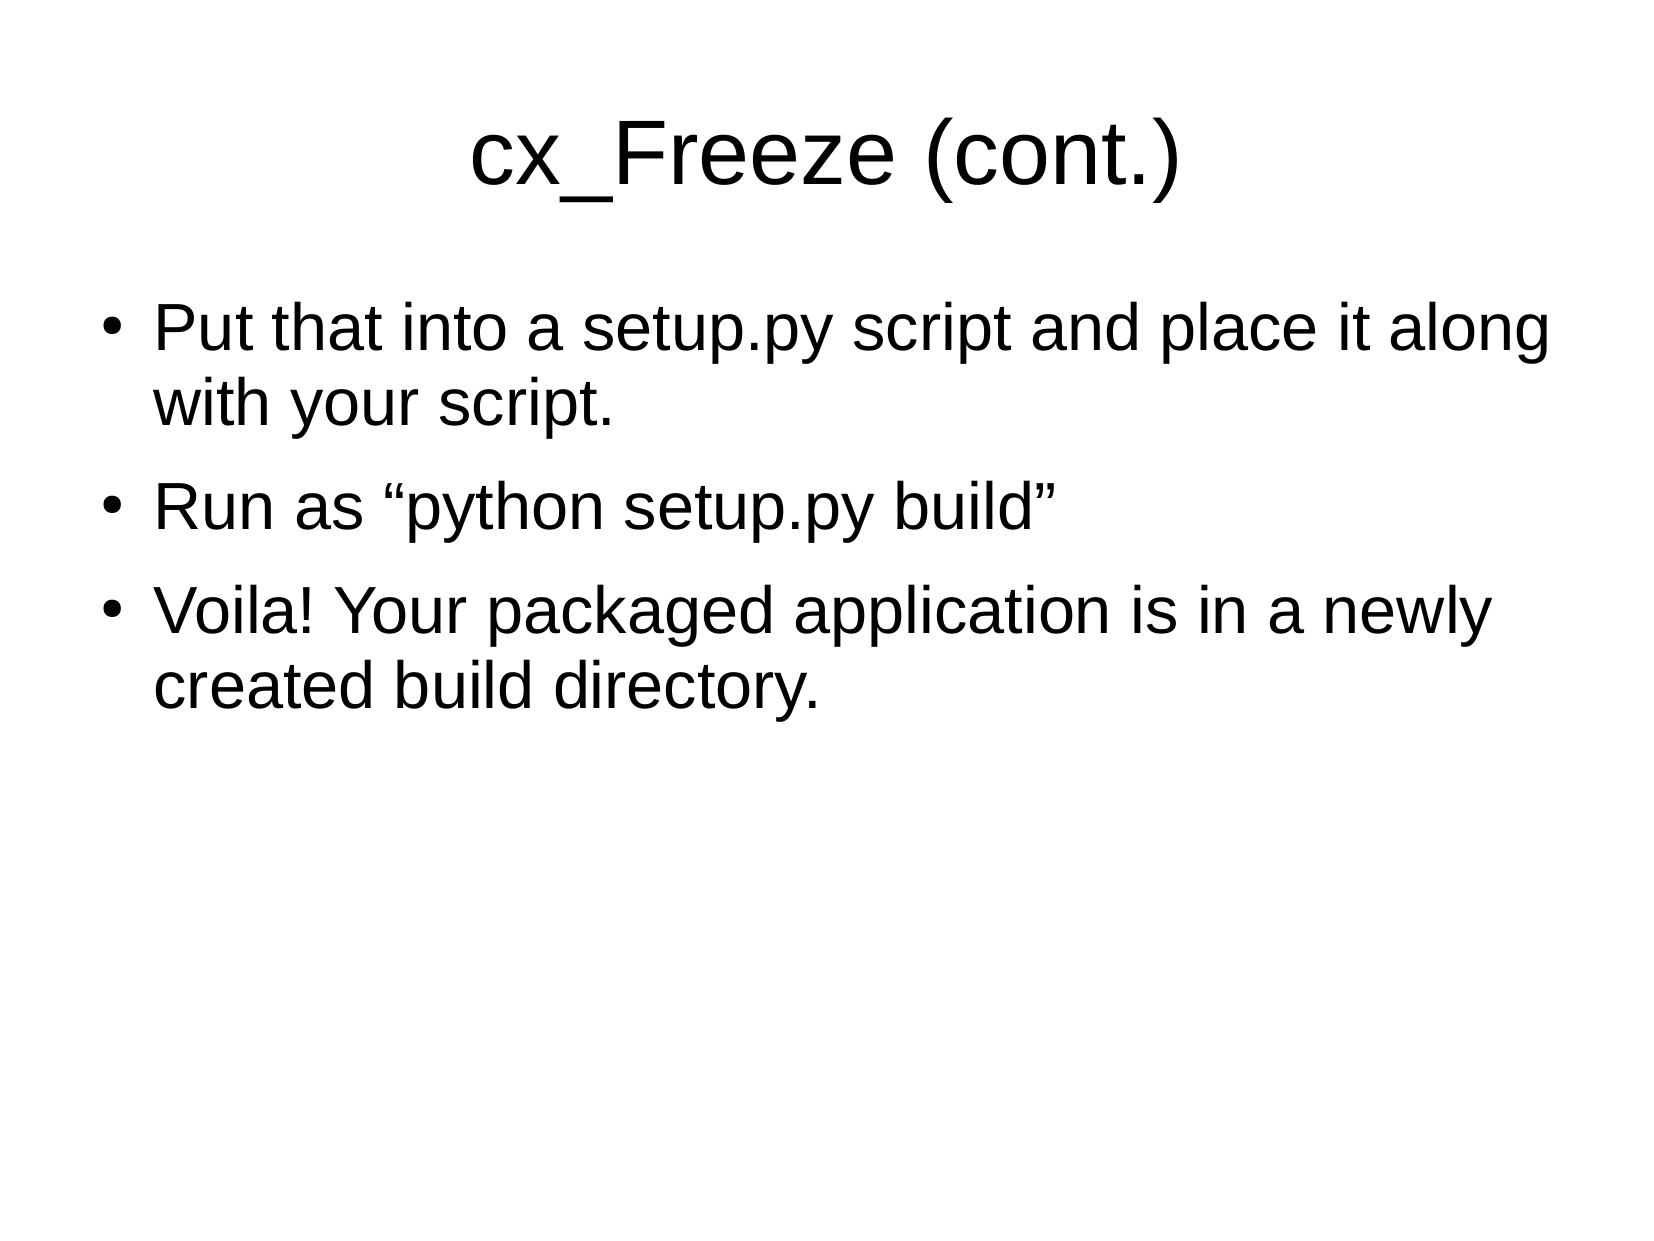

# cx_Freeze (cont.)
Put that into a setup.py script and place it along with your script.
Run as “python setup.py build”
Voila! Your packaged application is in a newly created build directory.